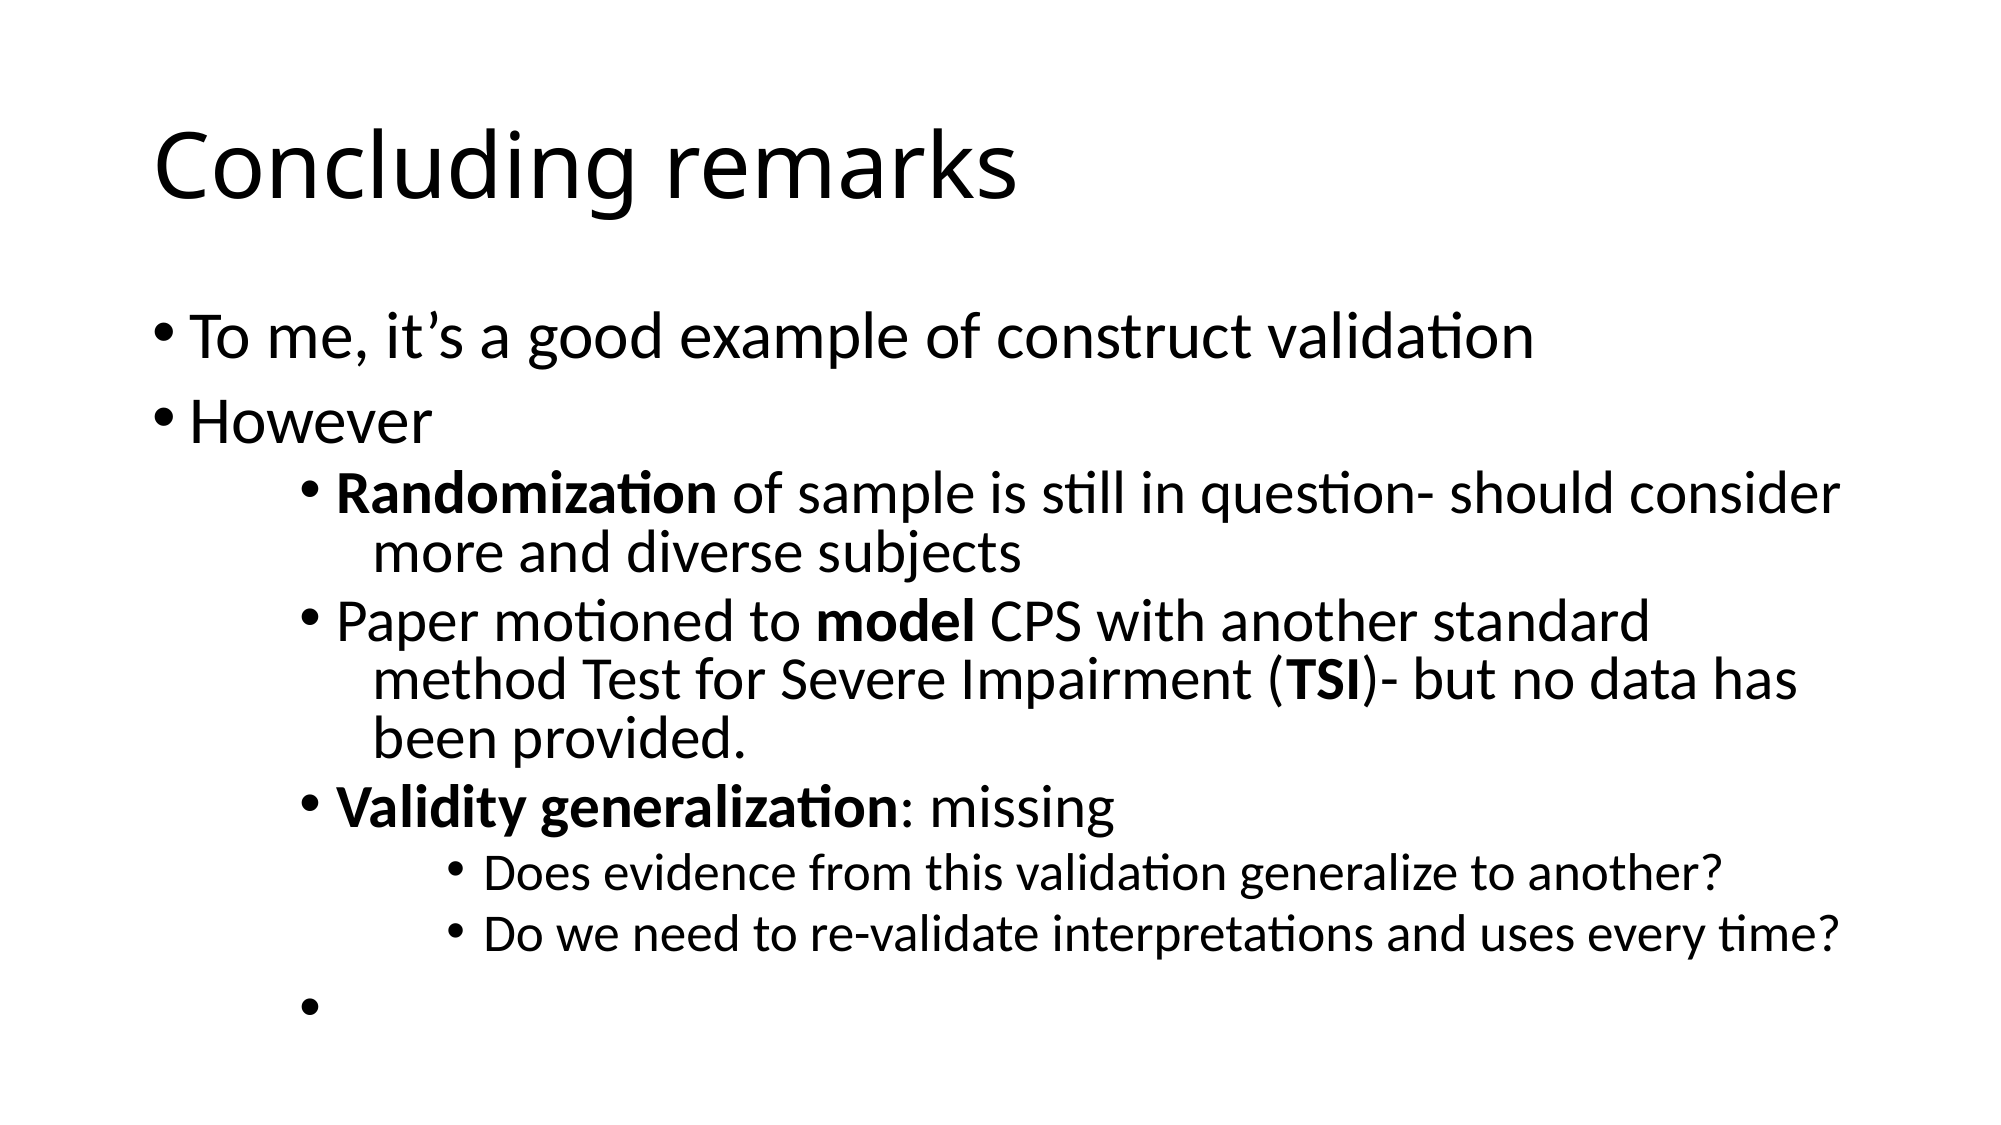

# Concluding remarks
To me, it’s a good example of construct validation
However
Randomization of sample is still in question- should consider more and diverse subjects
Paper motioned to model CPS with another standard method Test for Severe Impairment (TSI)- but no data has been provided.
Validity generalization: missing
Does evidence from this validation generalize to another?
Do we need to re-validate interpretations and uses every time?